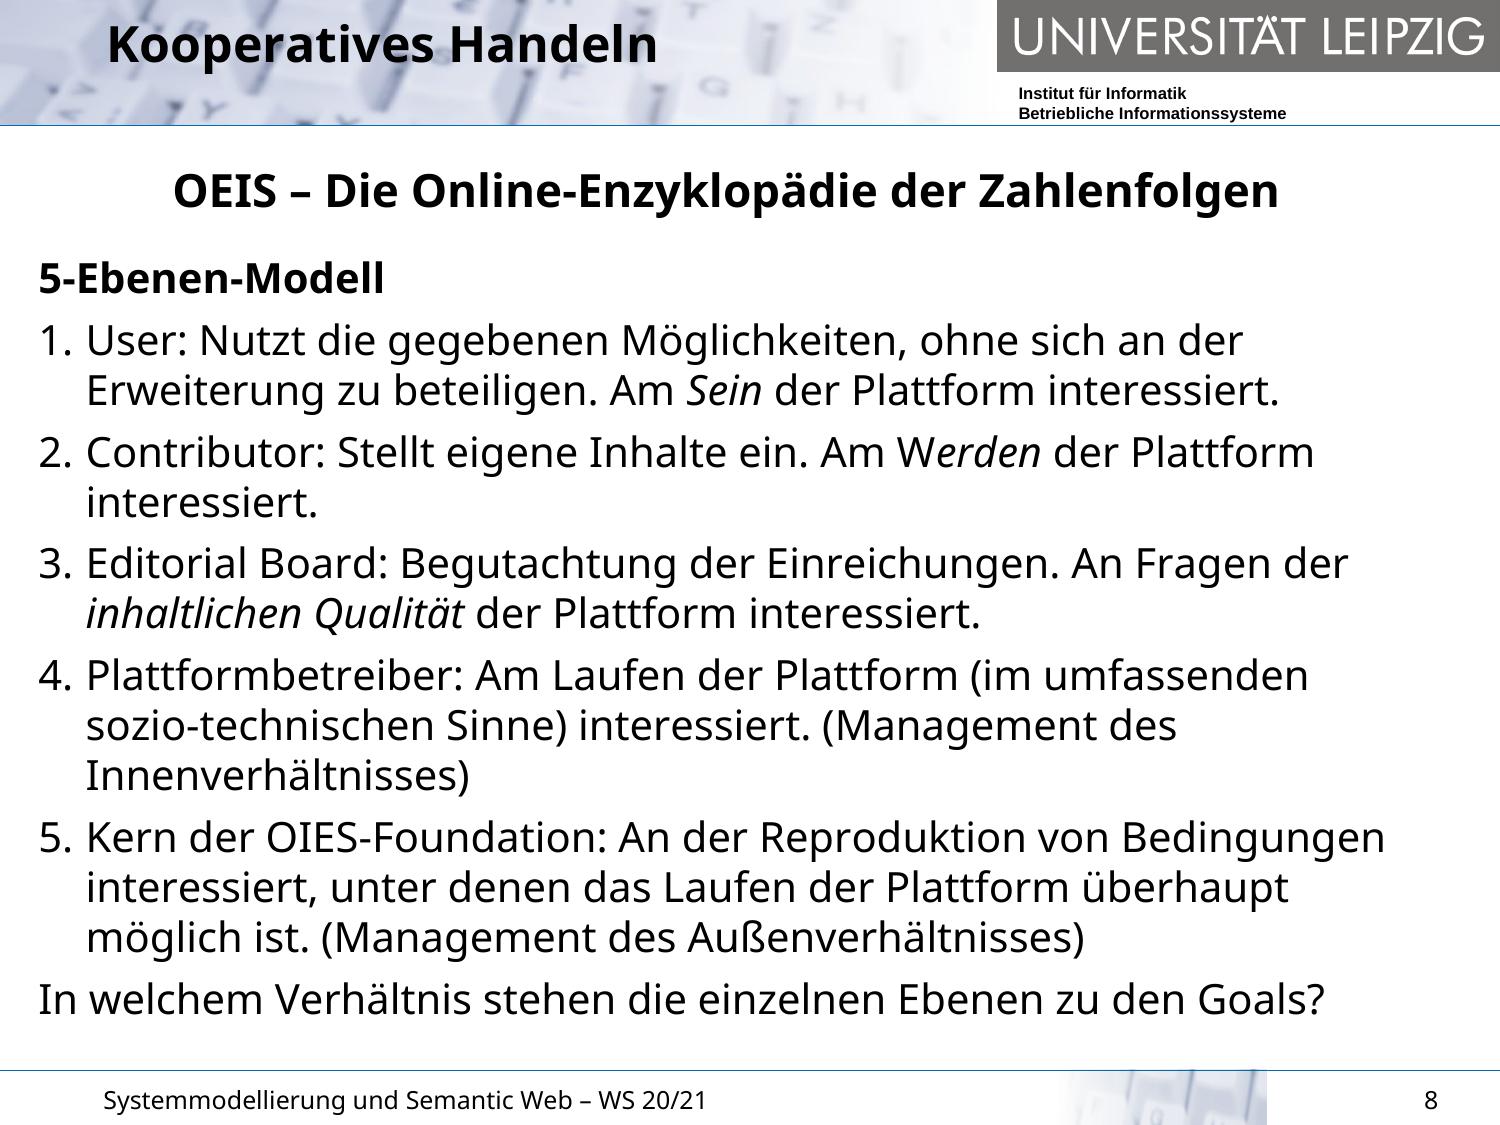

Kooperatives Handeln
OEIS – Die Online-Enzyklopädie der Zahlenfolgen
5-Ebenen-Modell
User: Nutzt die gegebenen Möglichkeiten, ohne sich an der Erweiterung zu beteiligen. Am Sein der Plattform interessiert.
Contributor: Stellt eigene Inhalte ein. Am Werden der Plattform interessiert.
Editorial Board: Begutachtung der Einreichungen. An Fragen der inhaltlichen Qualität der Plattform interessiert.
Plattformbetreiber: Am Laufen der Plattform (im umfassenden sozio-technischen Sinne) interessiert. (Management des Innenverhältnisses)
Kern der OIES-Foundation: An der Reproduktion von Bedingungen interessiert, unter denen das Laufen der Plattform überhaupt möglich ist. (Management des Außenverhältnisses)
In welchem Verhältnis stehen die einzelnen Ebenen zu den Goals?
Systemmodellierung und Semantic Web – WS 20/21
8